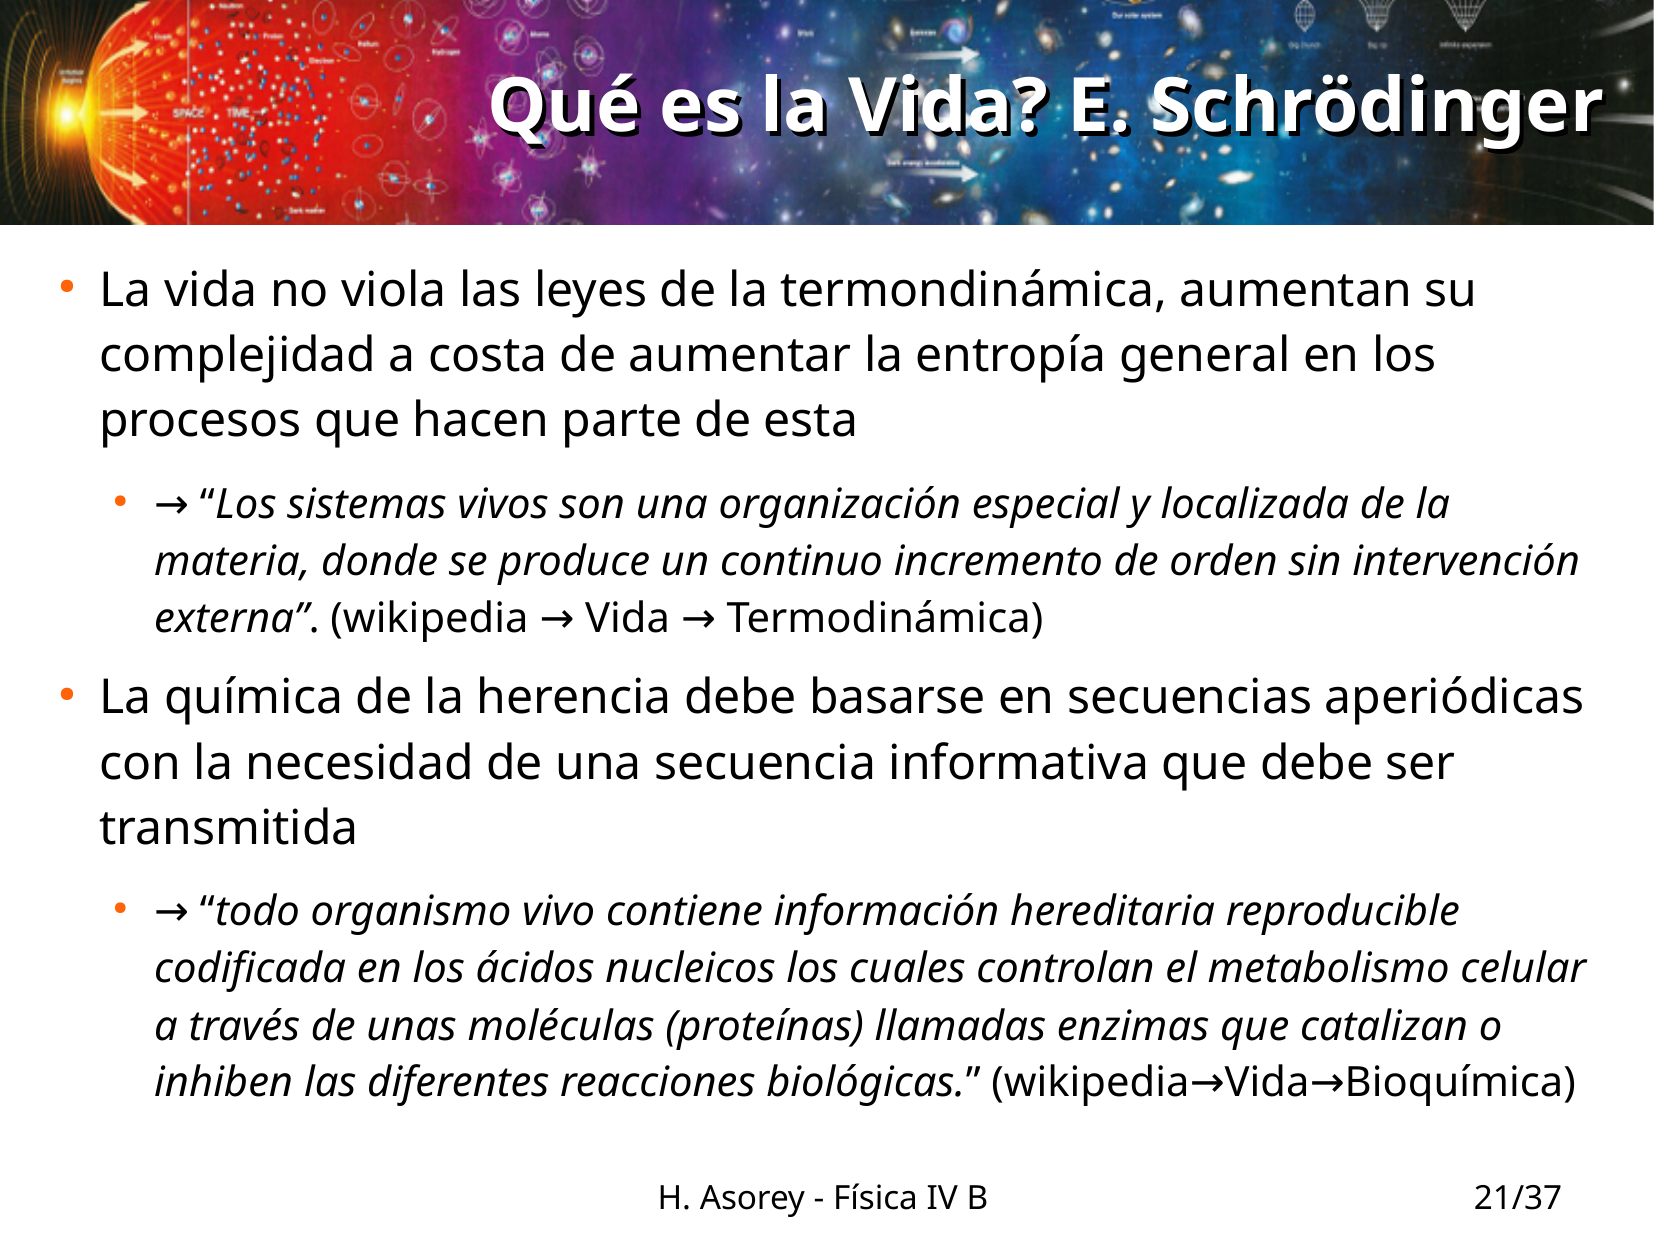

# Qué es la Vida? E. Schrödinger
La vida no viola las leyes de la termondinámica, aumentan su complejidad a costa de aumentar la entropía general en los procesos que hacen parte de esta
→ “Los sistemas vivos son una organización especial y localizada de la materia, donde se produce un continuo incremento de orden sin intervención externa”. (wikipedia → Vida → Termodinámica)
La química de la herencia debe basarse en secuencias aperiódicas con la necesidad de una secuencia informativa que debe ser transmitida
→ “todo organismo vivo contiene información hereditaria reproducible codificada en los ácidos nucleicos los cuales controlan el metabolismo celular a través de unas moléculas (proteínas) llamadas enzimas que catalizan o inhiben las diferentes reacciones biológicas.” (wikipedia→Vida→Bioquímica)
H. Asorey - Física IV B
21